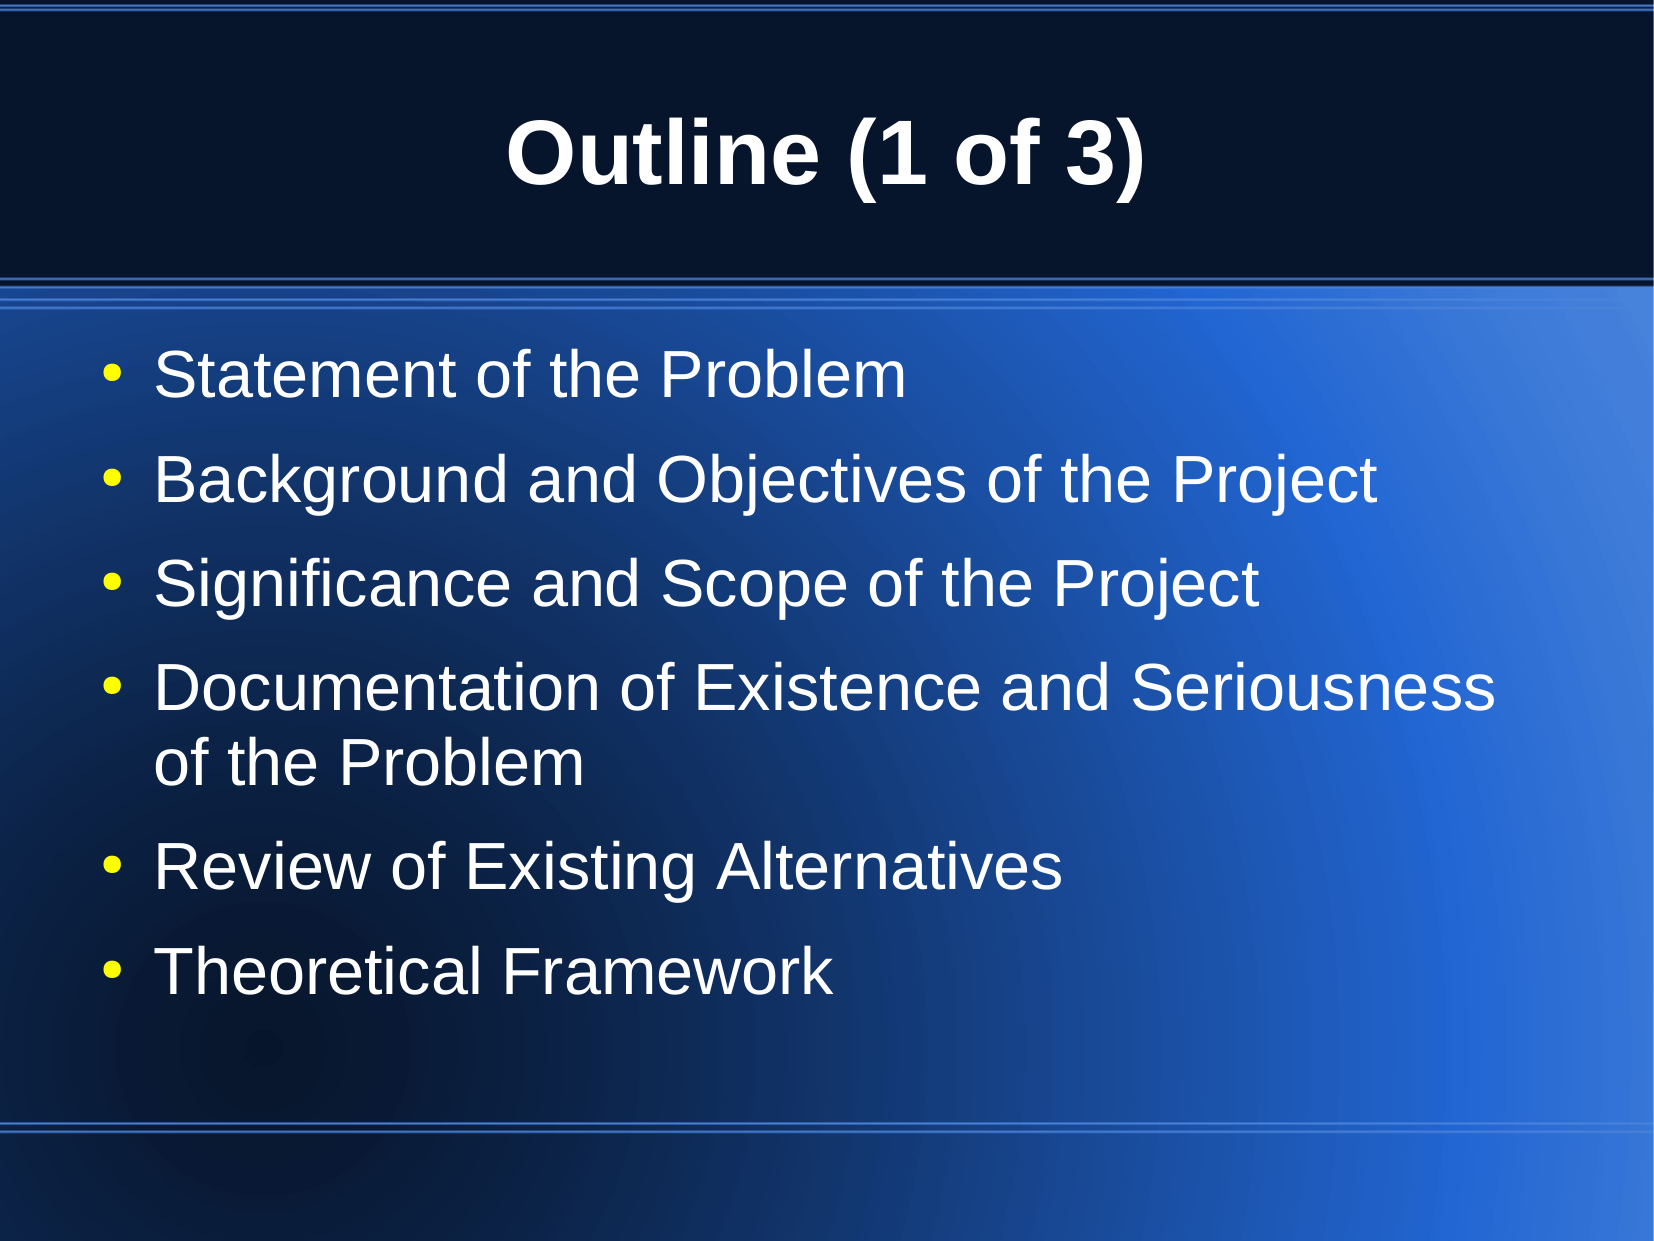

# Outline (1 of 3)
Statement of the Problem
Background and Objectives of the Project
Significance and Scope of the Project
Documentation of Existence and Seriousness of the Problem
Review of Existing Alternatives
Theoretical Framework